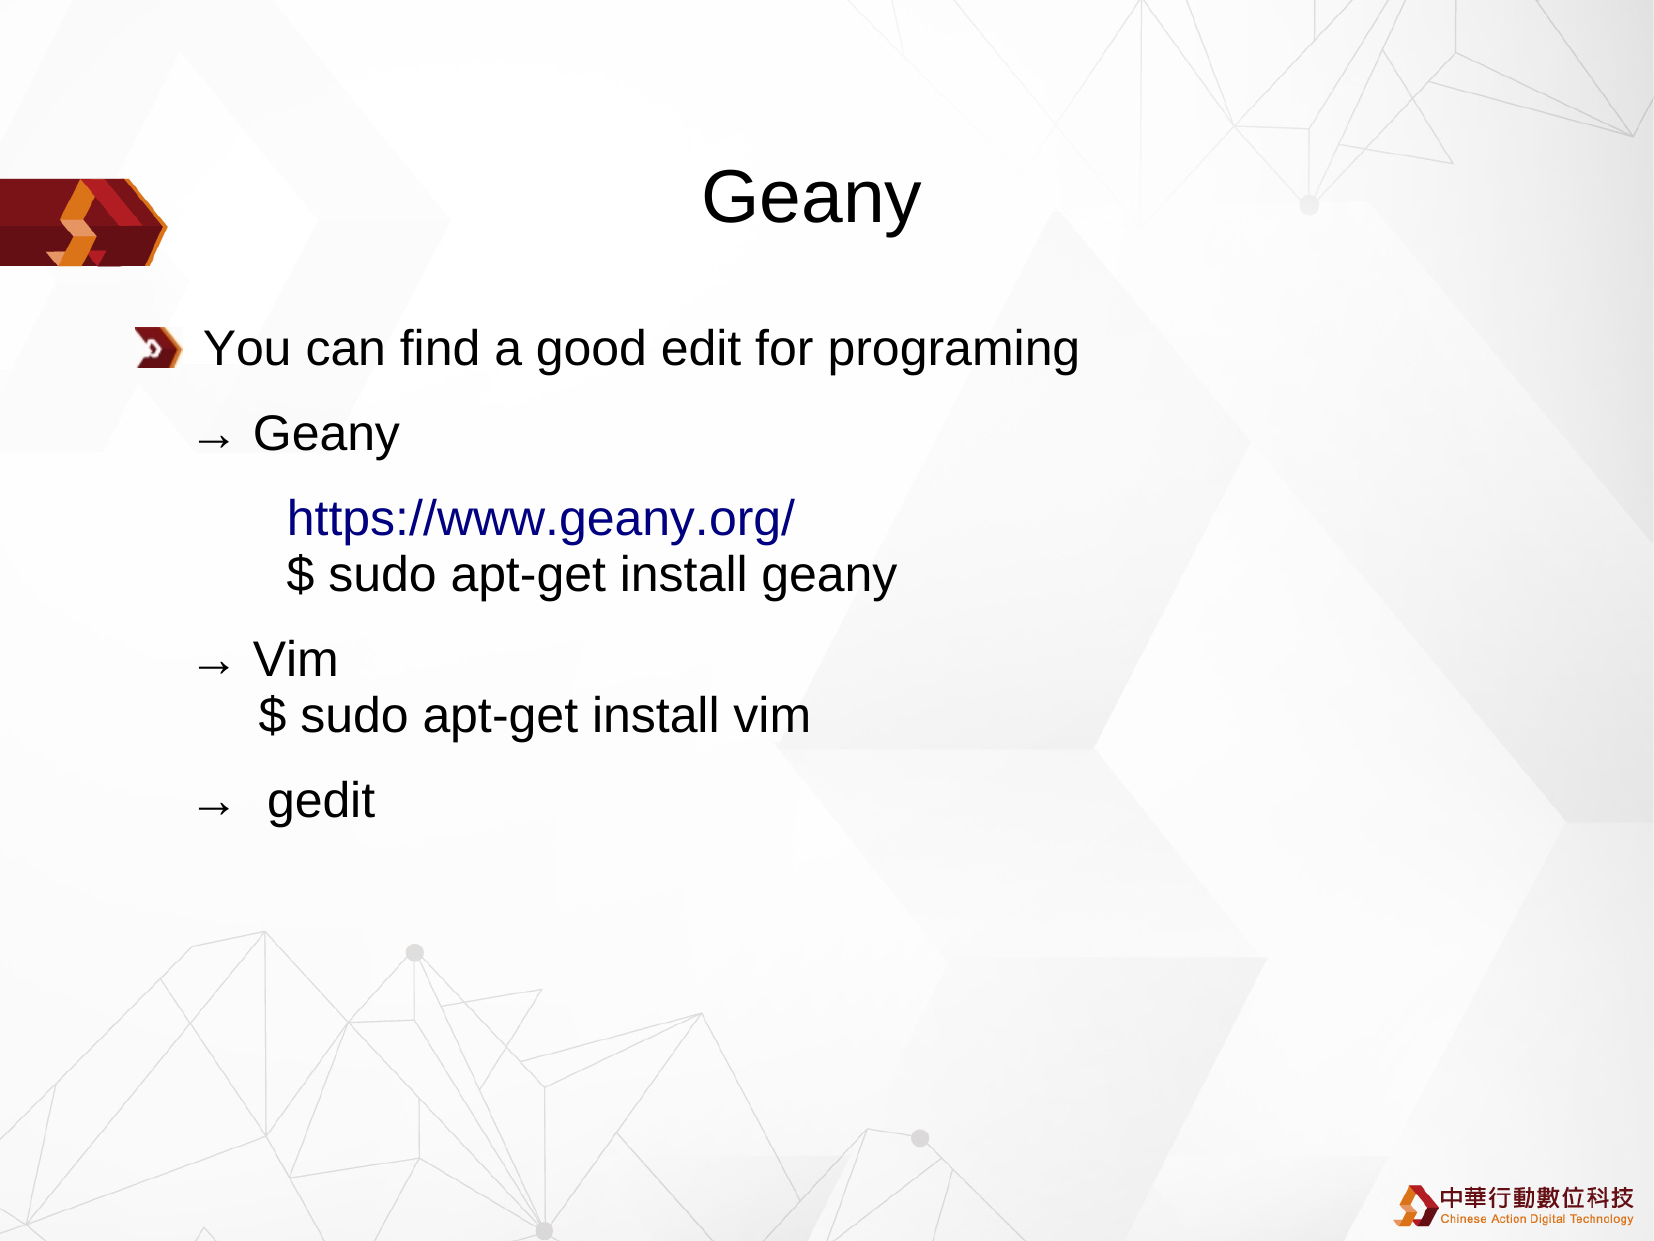

# Geany
 You can find a good edit for programing
→ Geany
 https://www.geany.org/
 $ sudo apt-get install geany
→ Vim
 $ sudo apt-get install vim
→ gedit